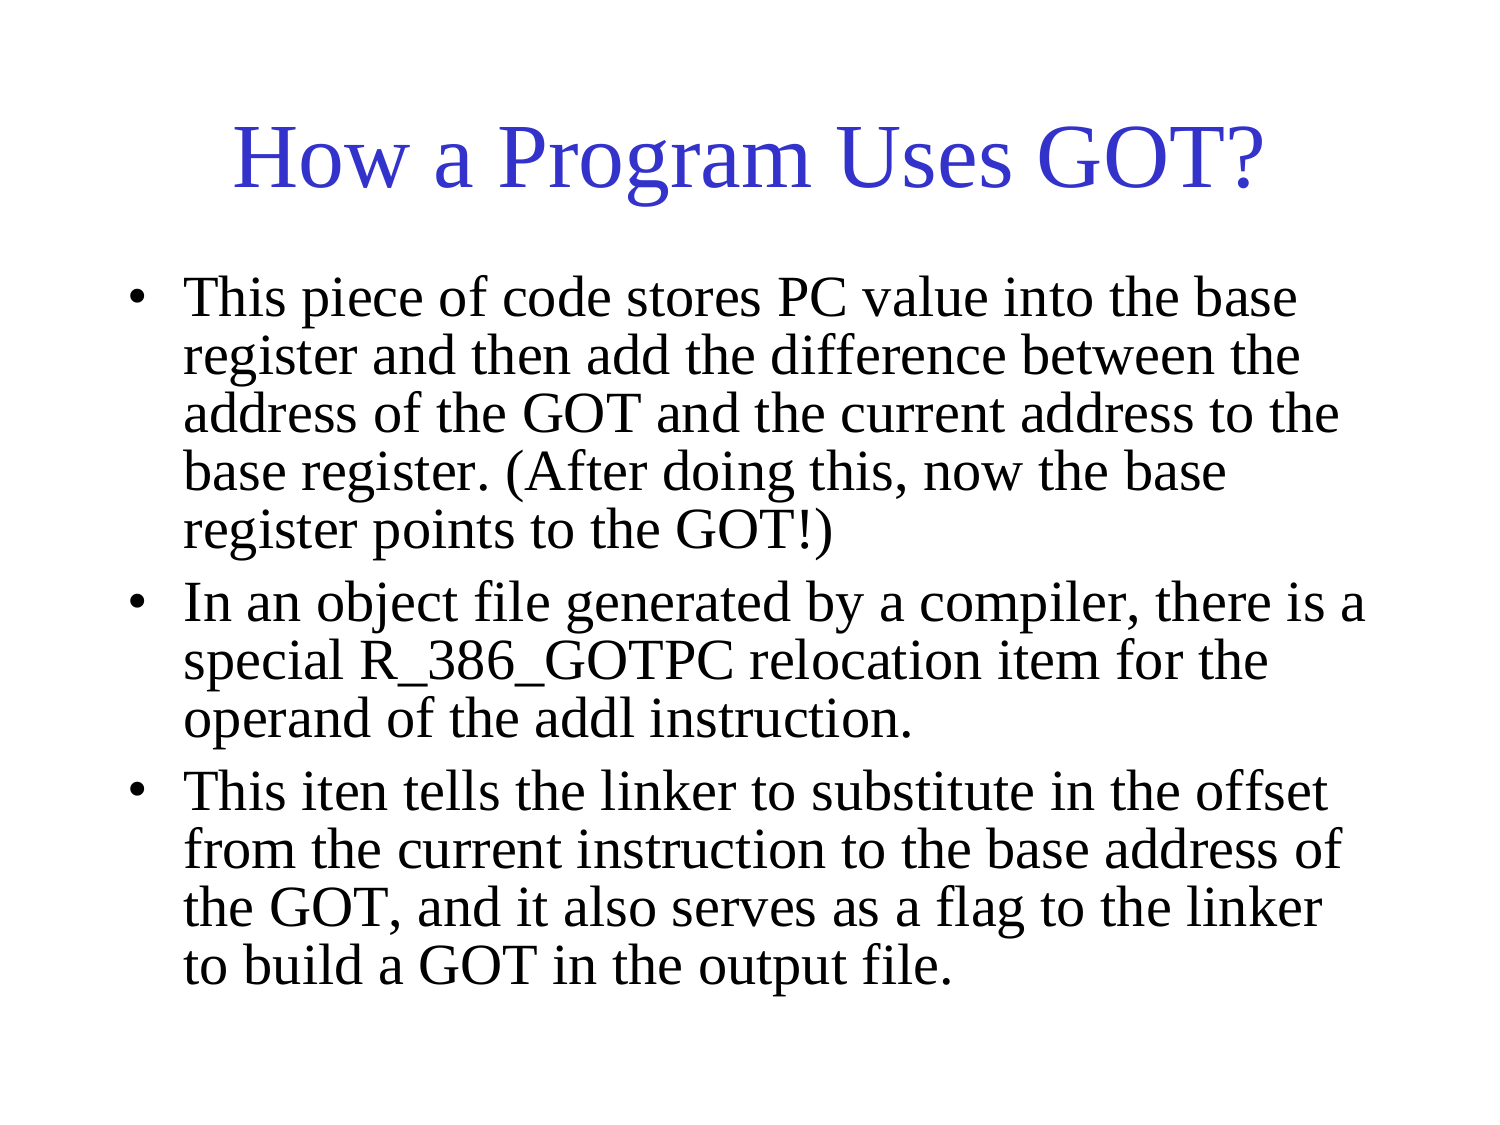

# How a Program Uses GOT?
This piece of code stores PC value into the base register and then add the difference between the address of the GOT and the current address to the base register. (After doing this, now the base register points to the GOT!)
In an object file generated by a compiler, there is a special R_386_GOTPC relocation item for the operand of the addl instruction.
This iten tells the linker to substitute in the offset from the current instruction to the base address of the GOT, and it also serves as a flag to the linker to build a GOT in the output file.